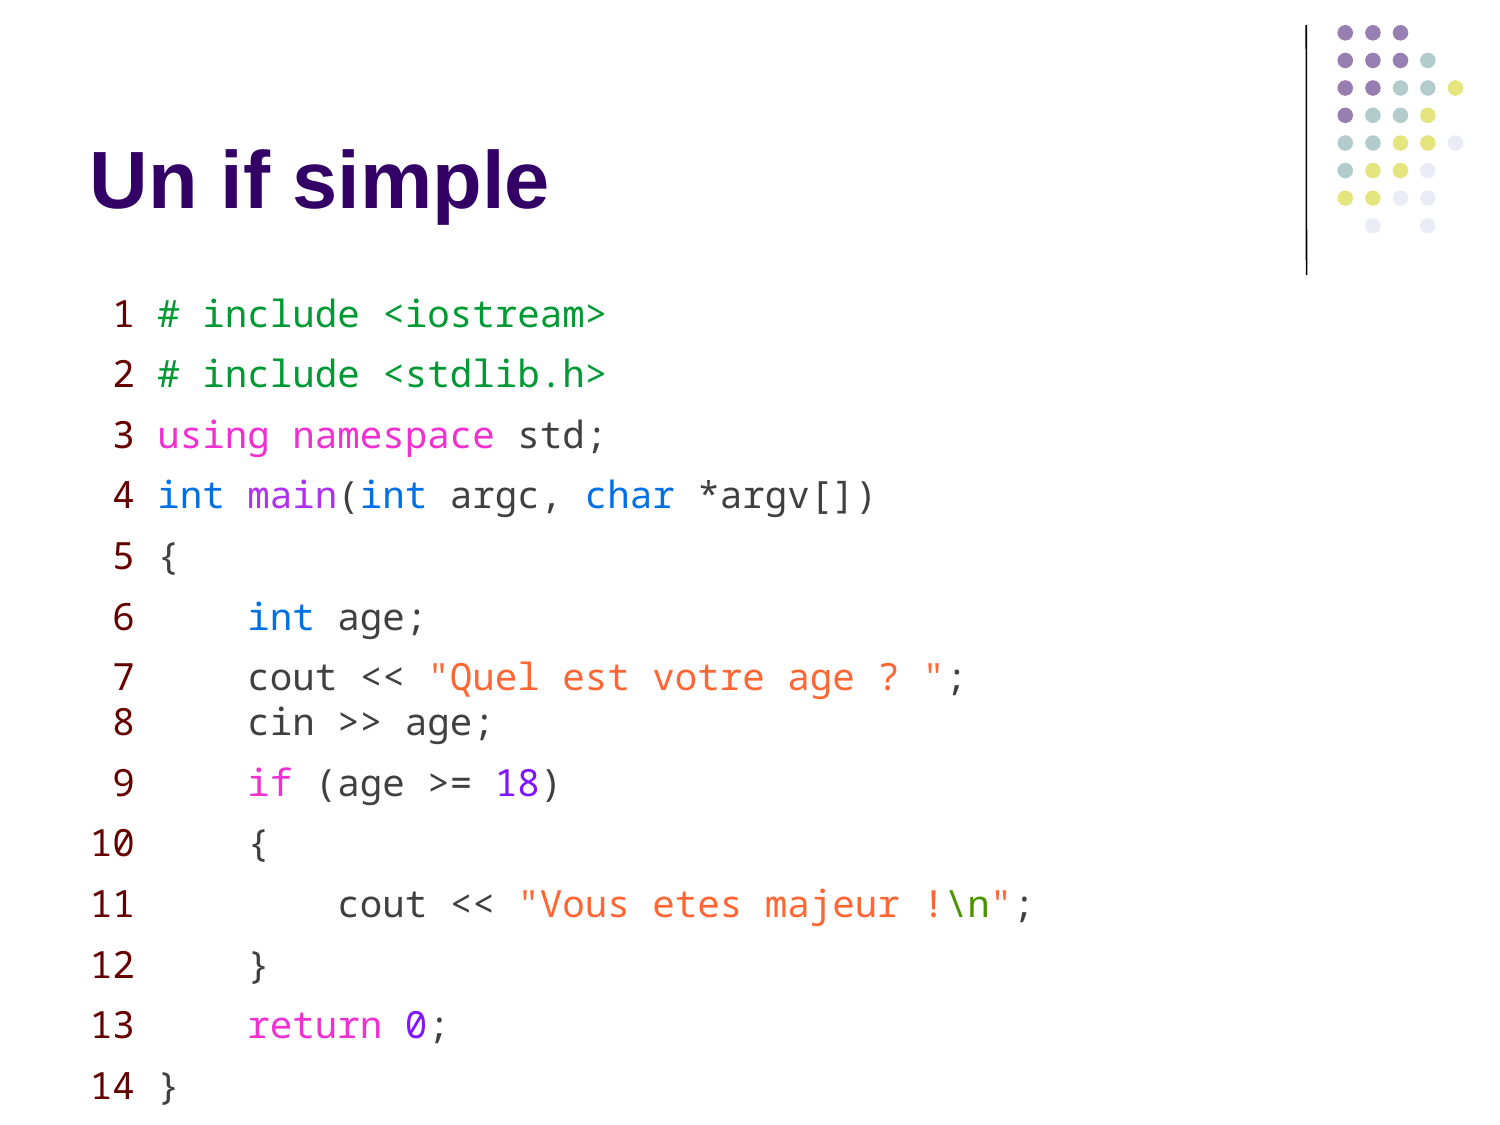

# Un if simple
 1 # include <iostream>
 2 # include <stdlib.h>
 3 using namespace std;
 4 int main(int argc, char *argv[])
 5 {
 6 int age;
 7 cout << "Quel est votre age ? ";
 8 cin >> age;
 9 if (age >= 18)
10 {
11 cout << "Vous etes majeur !\n";
12 }
13 return 0;
14 }